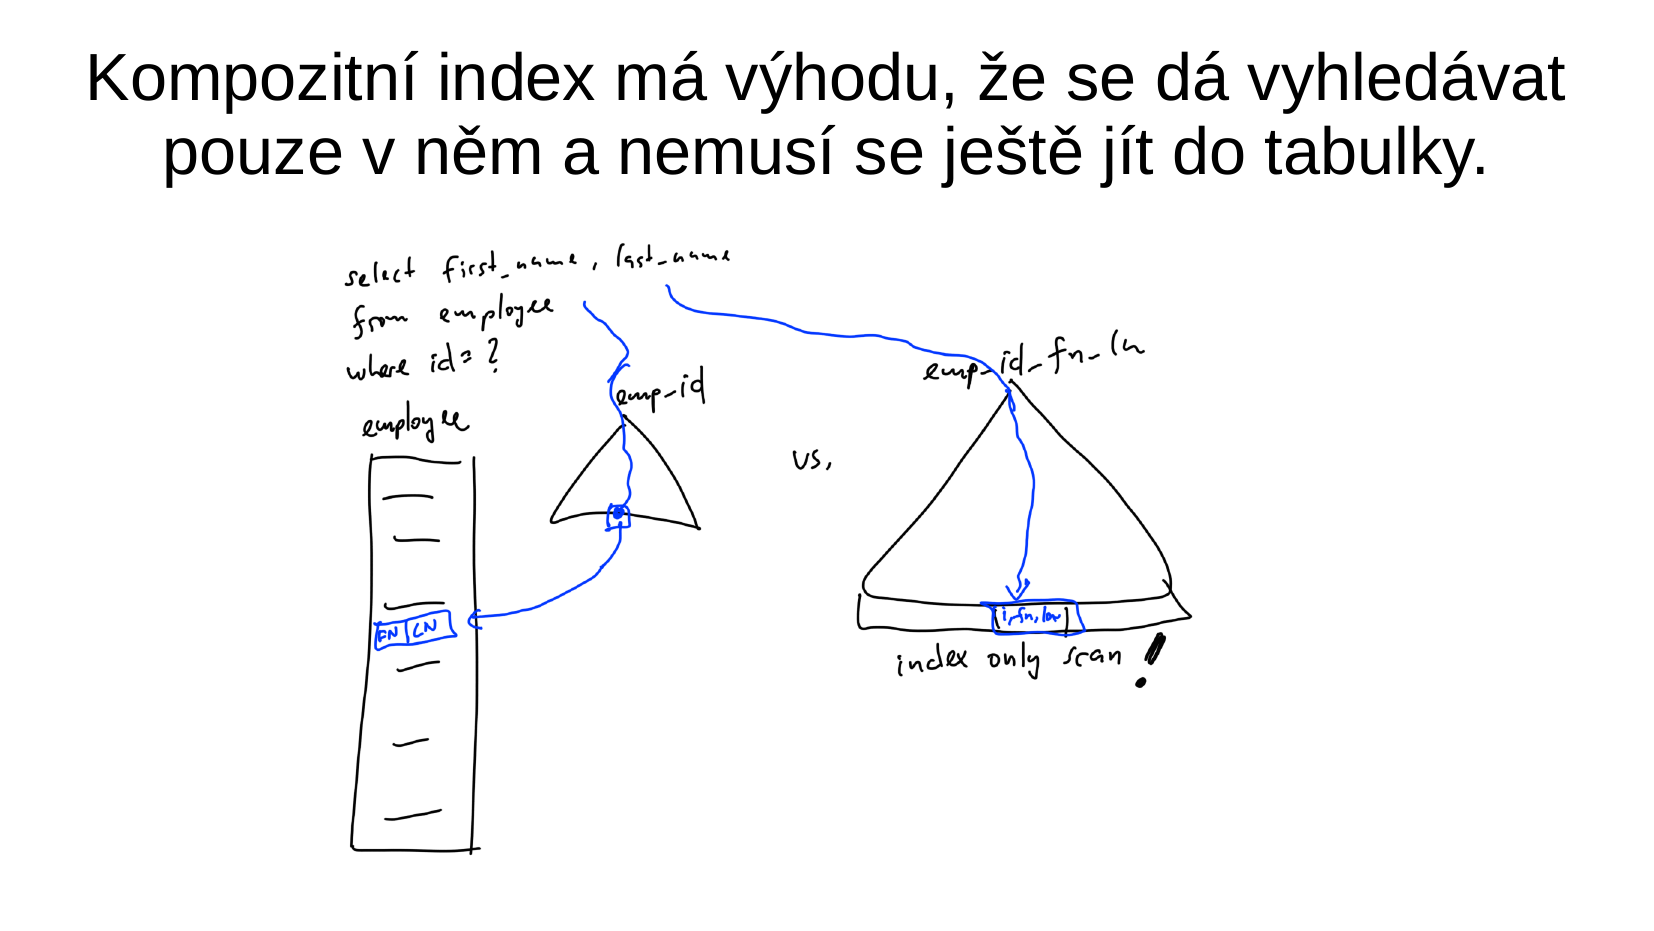

# Kompozitní index má výhodu, že se dá vyhledávat pouze v něm a nemusí se ještě jít do tabulky.